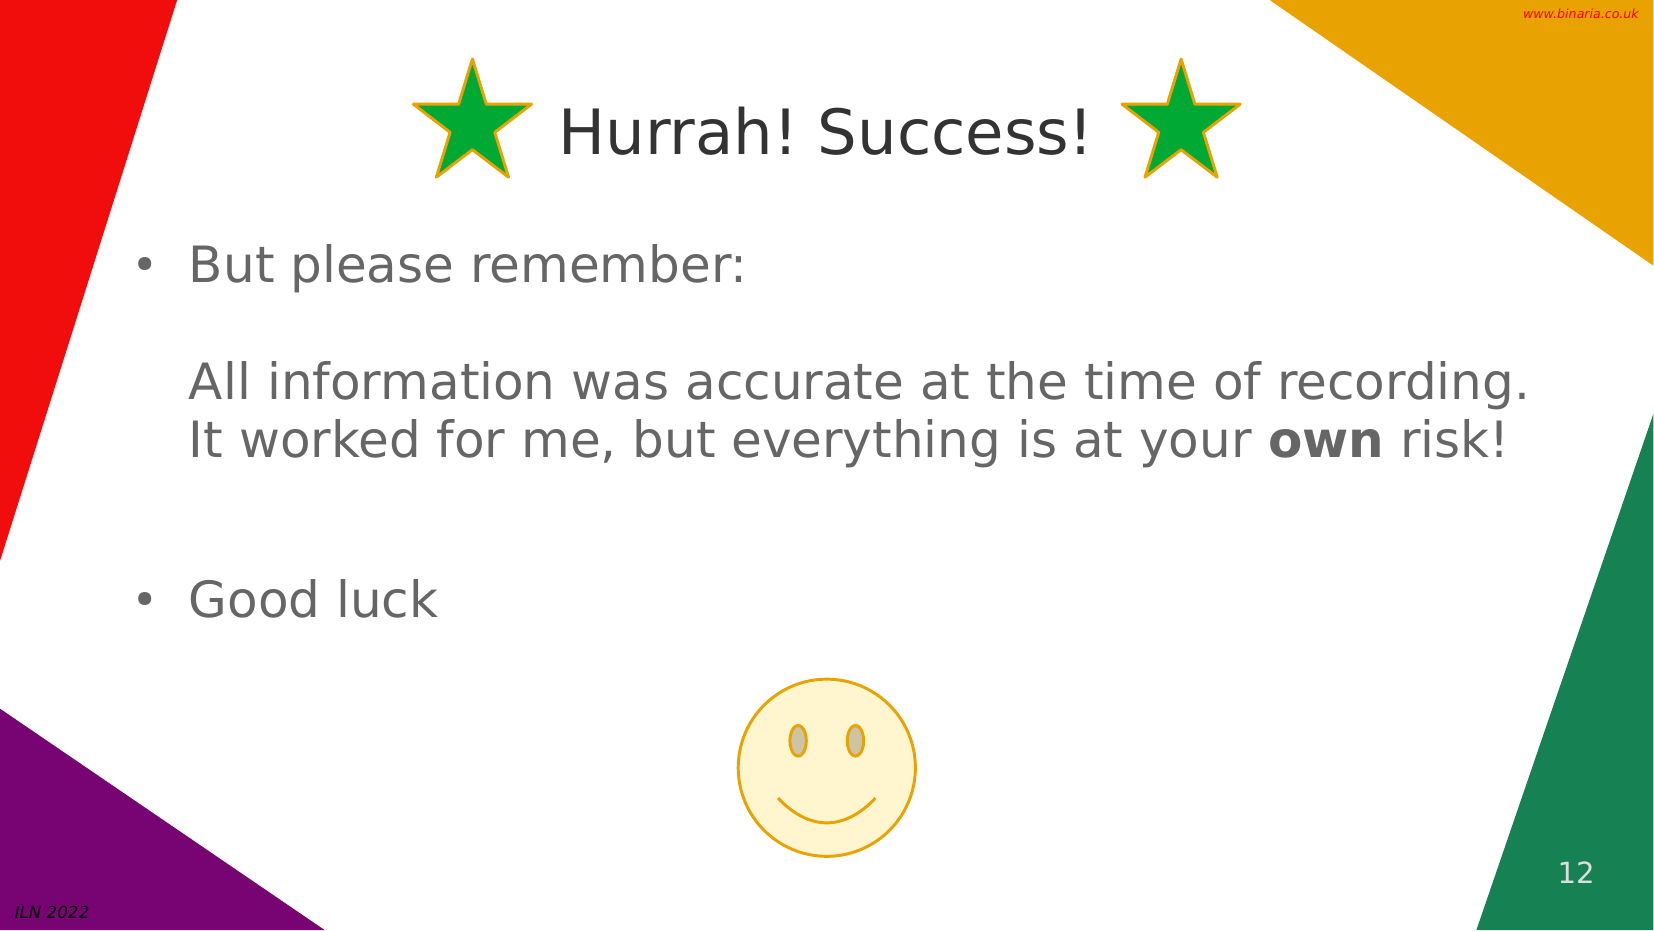

www.binaria.co.uk
# Hurrah! Success!
But please remember:
All information was accurate at the time of recording.
It worked for me, but everything is at your own risk!
Good luck
12
ILN 2022